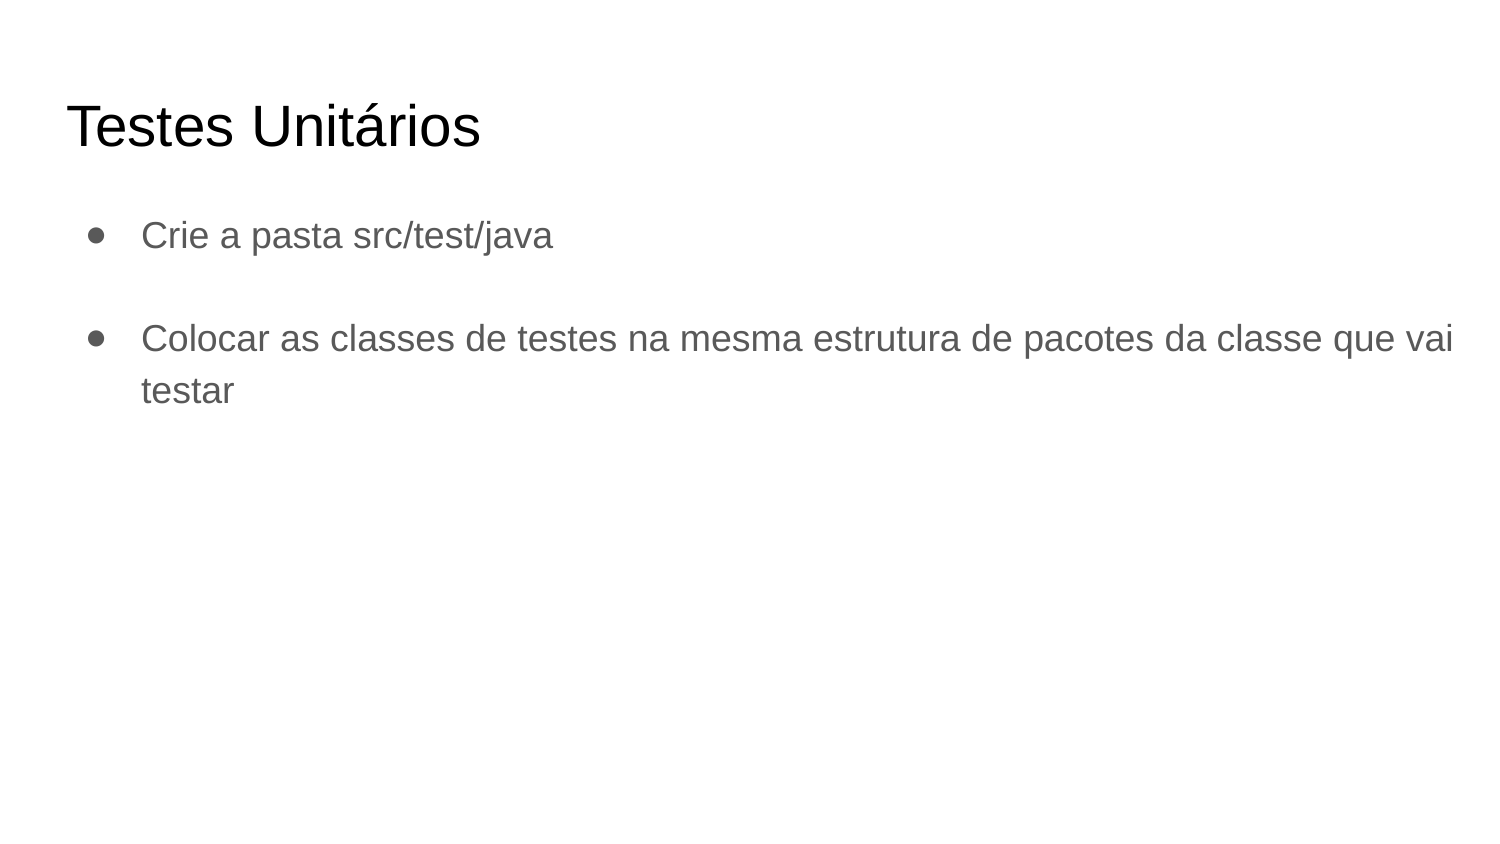

# Testes Unitários
Crie a pasta src/test/java
Colocar as classes de testes na mesma estrutura de pacotes da classe que vai testar